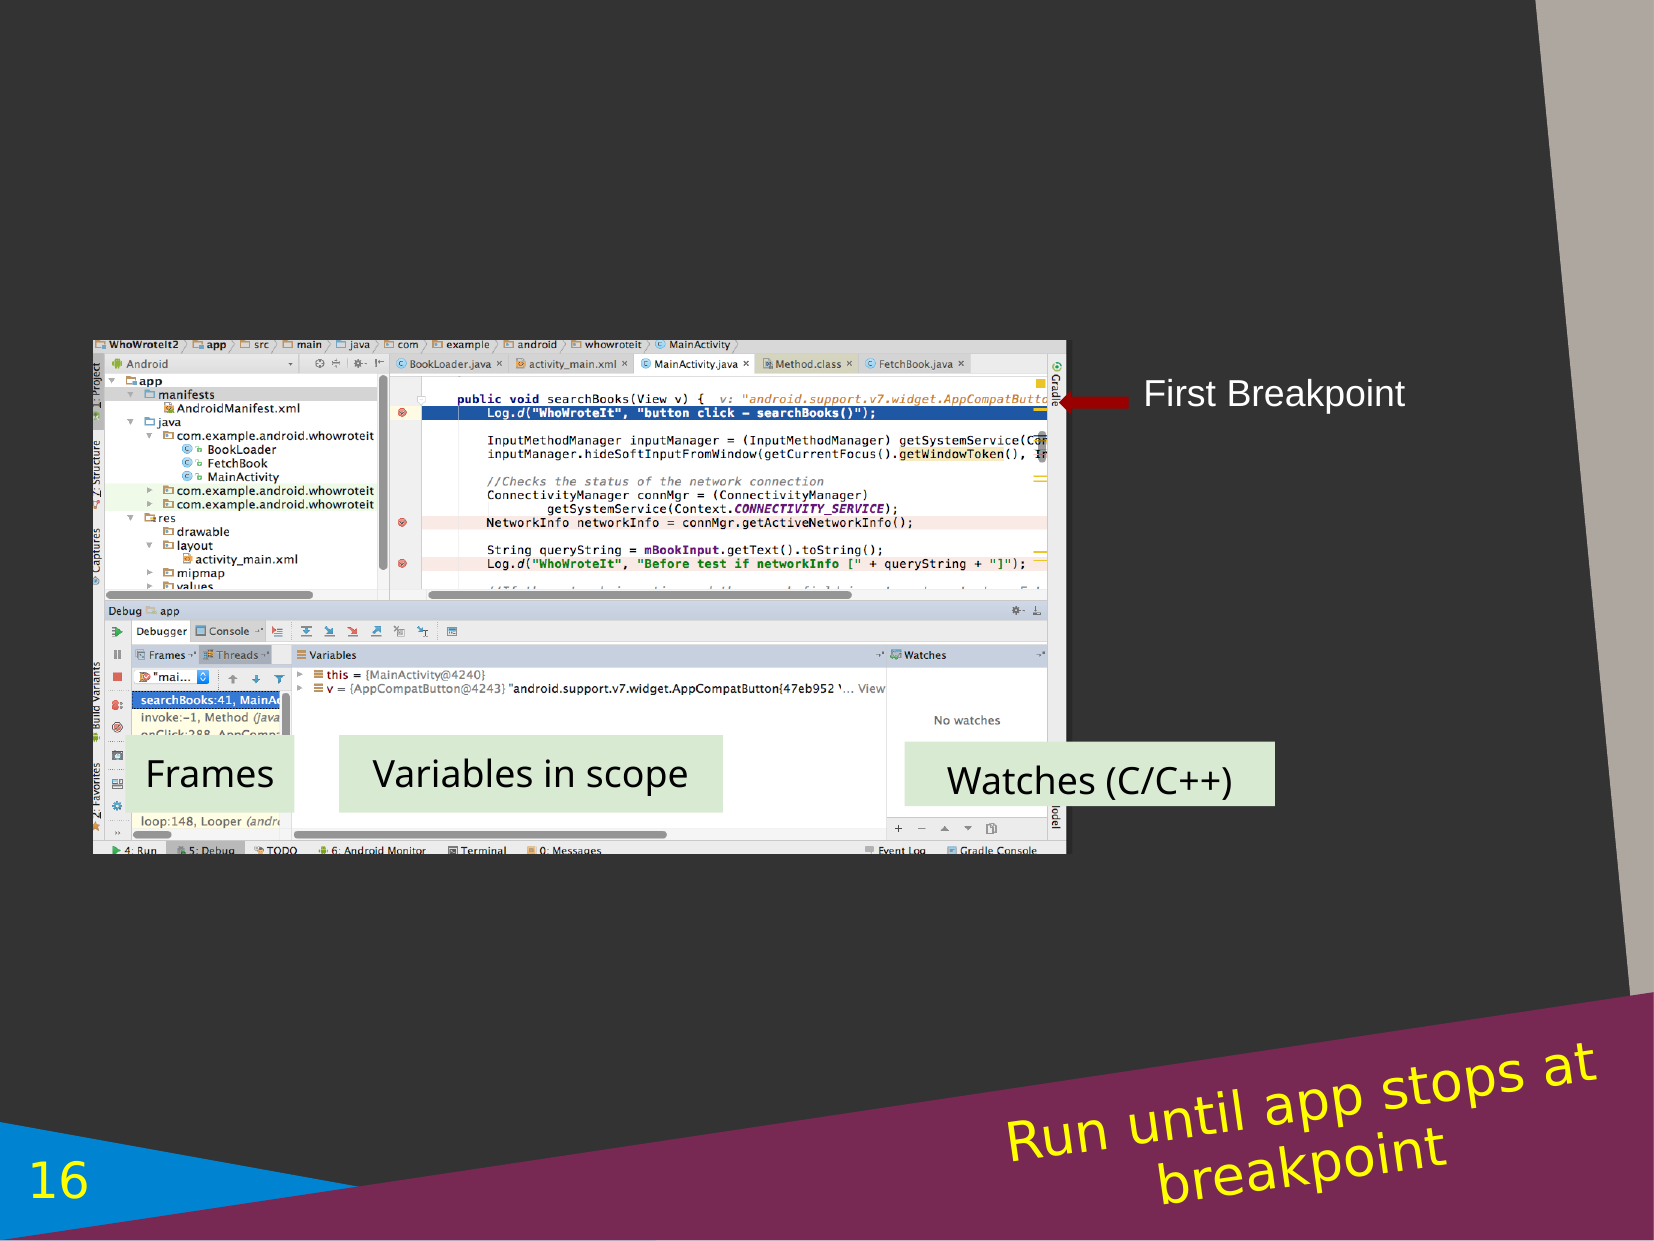

First Breakpoint
Frames
Variables in scope
Watches (C/C++)
# Run until app stops at breakpoint
16